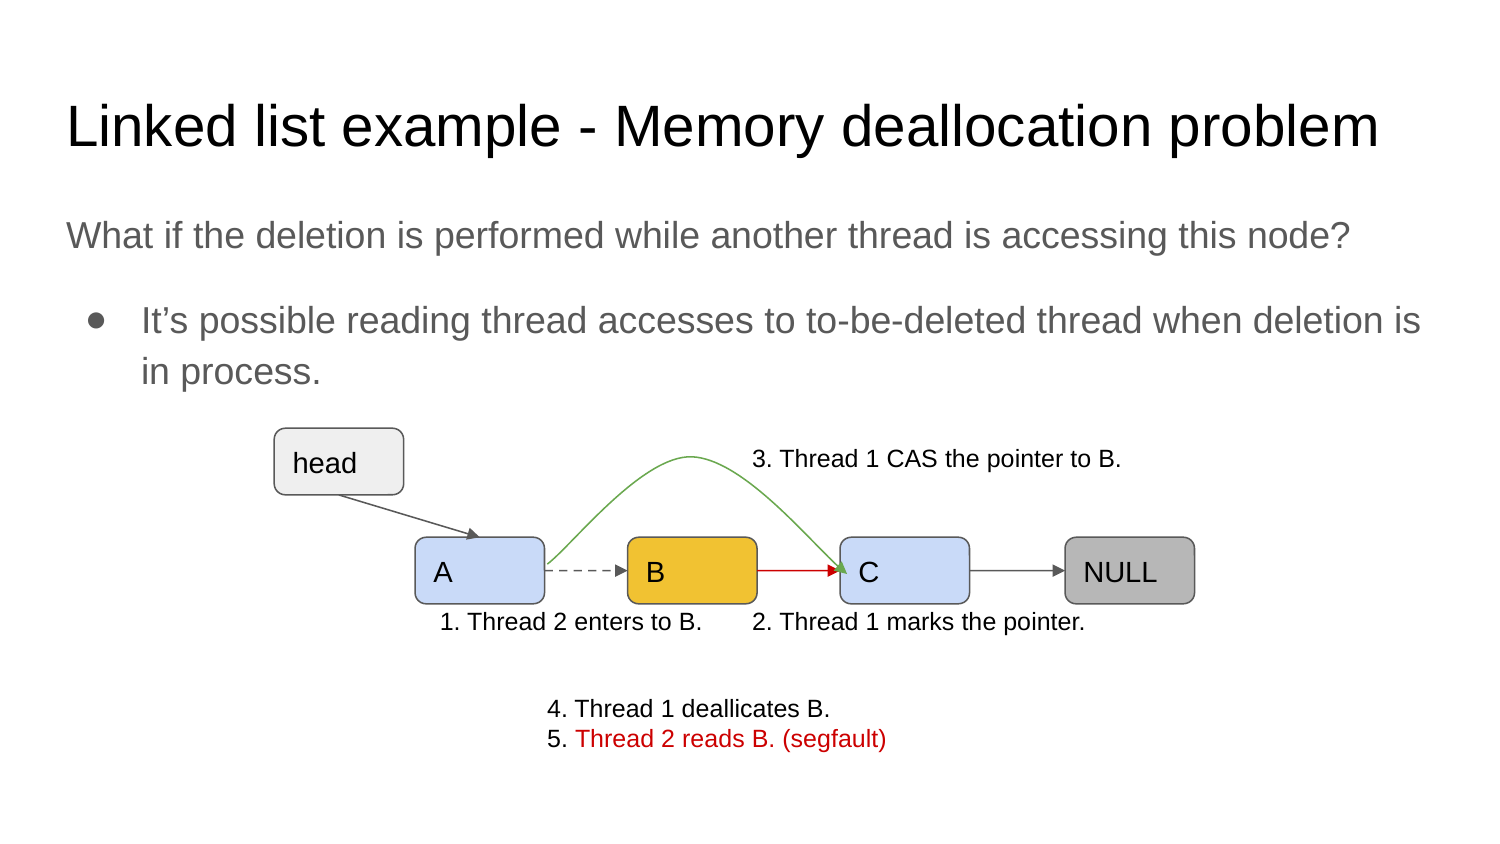

Linked list example - Memory deallocation problem
# What if the deletion is performed while another thread is accessing this node?
It’s possible reading thread accesses to to-be-deleted thread when deletion is in process.
3. Thread 1 CAS the pointer to B.
head
A
B
C
NULL
1. Thread 2 enters to B.
2. Thread 1 marks the pointer.
4. Thread 1 deallicates B.
5. Thread 2 reads B. (segfault)